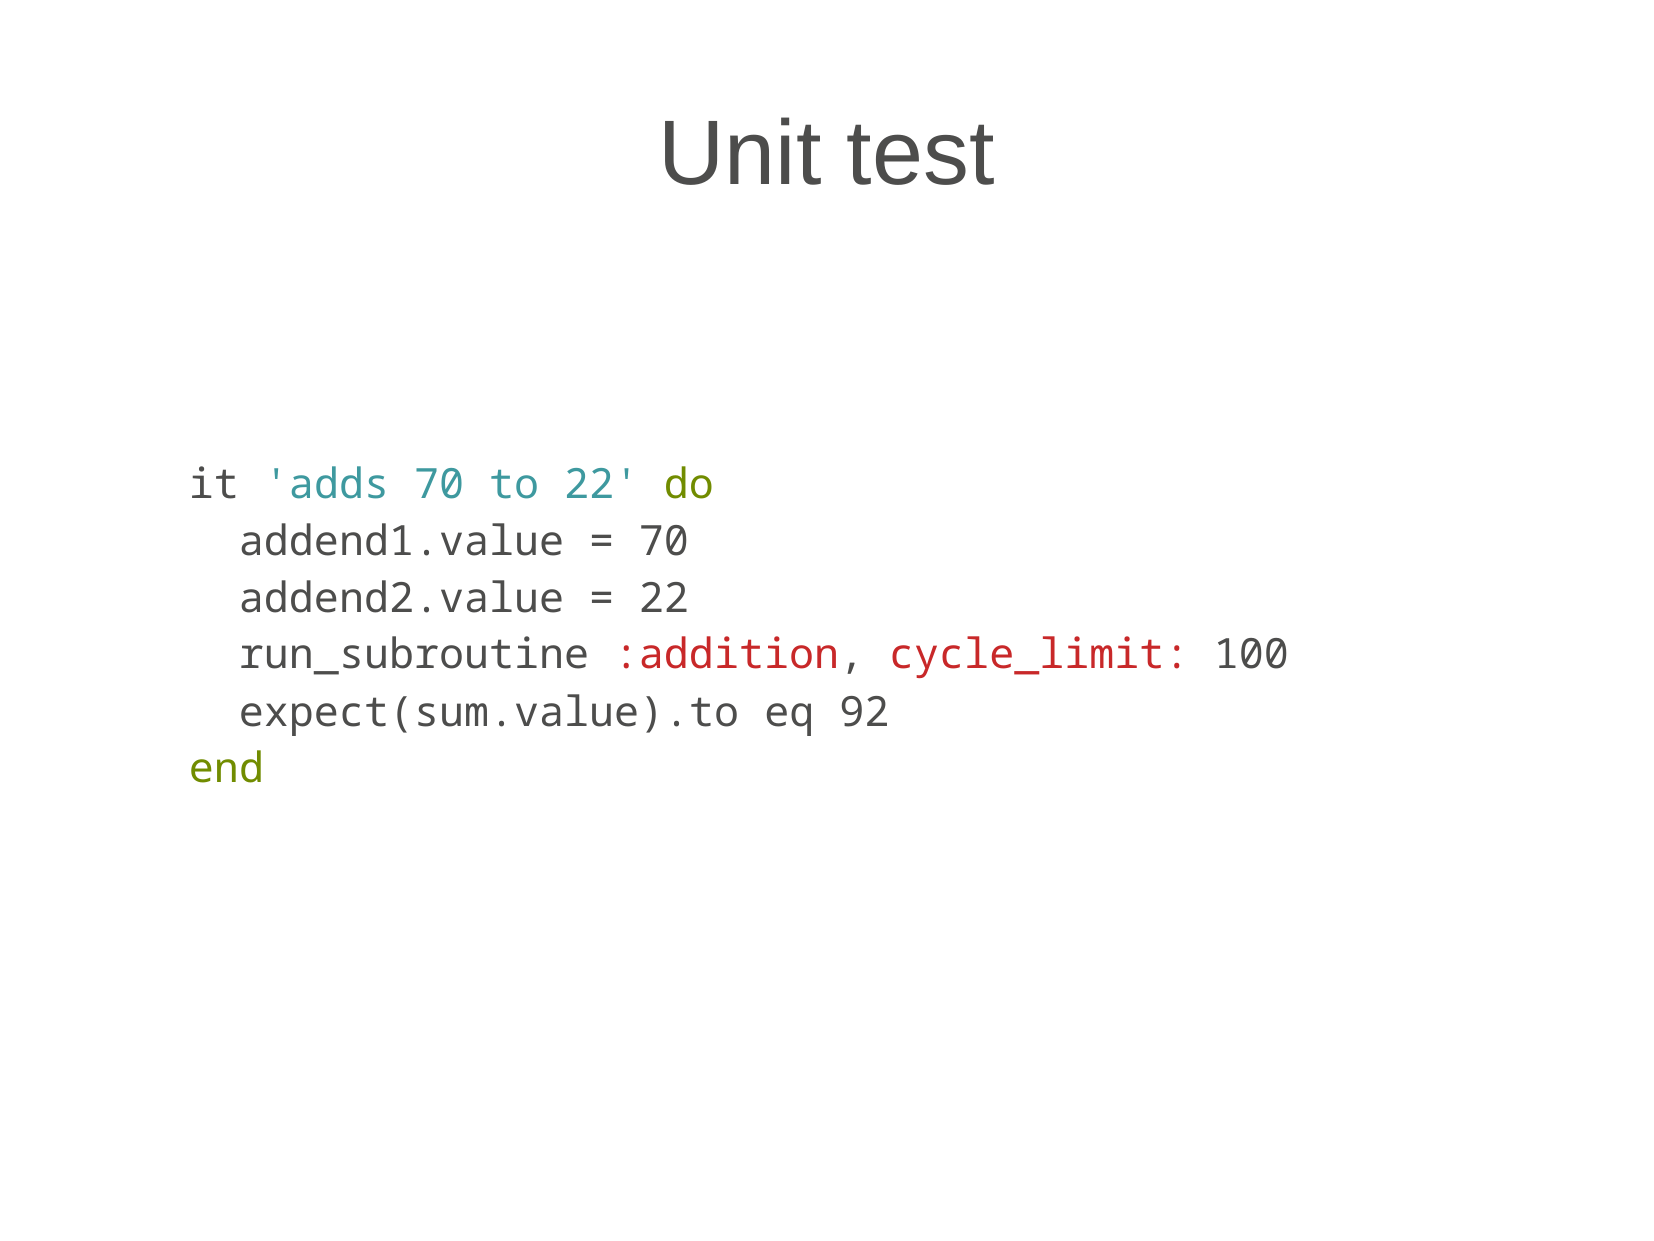

# Unit test
it 'adds 70 to 22' do
 addend1.value = 70
 addend2.value = 22
 run_subroutine :addition, cycle_limit: 100
 expect(sum.value).to eq 92
end